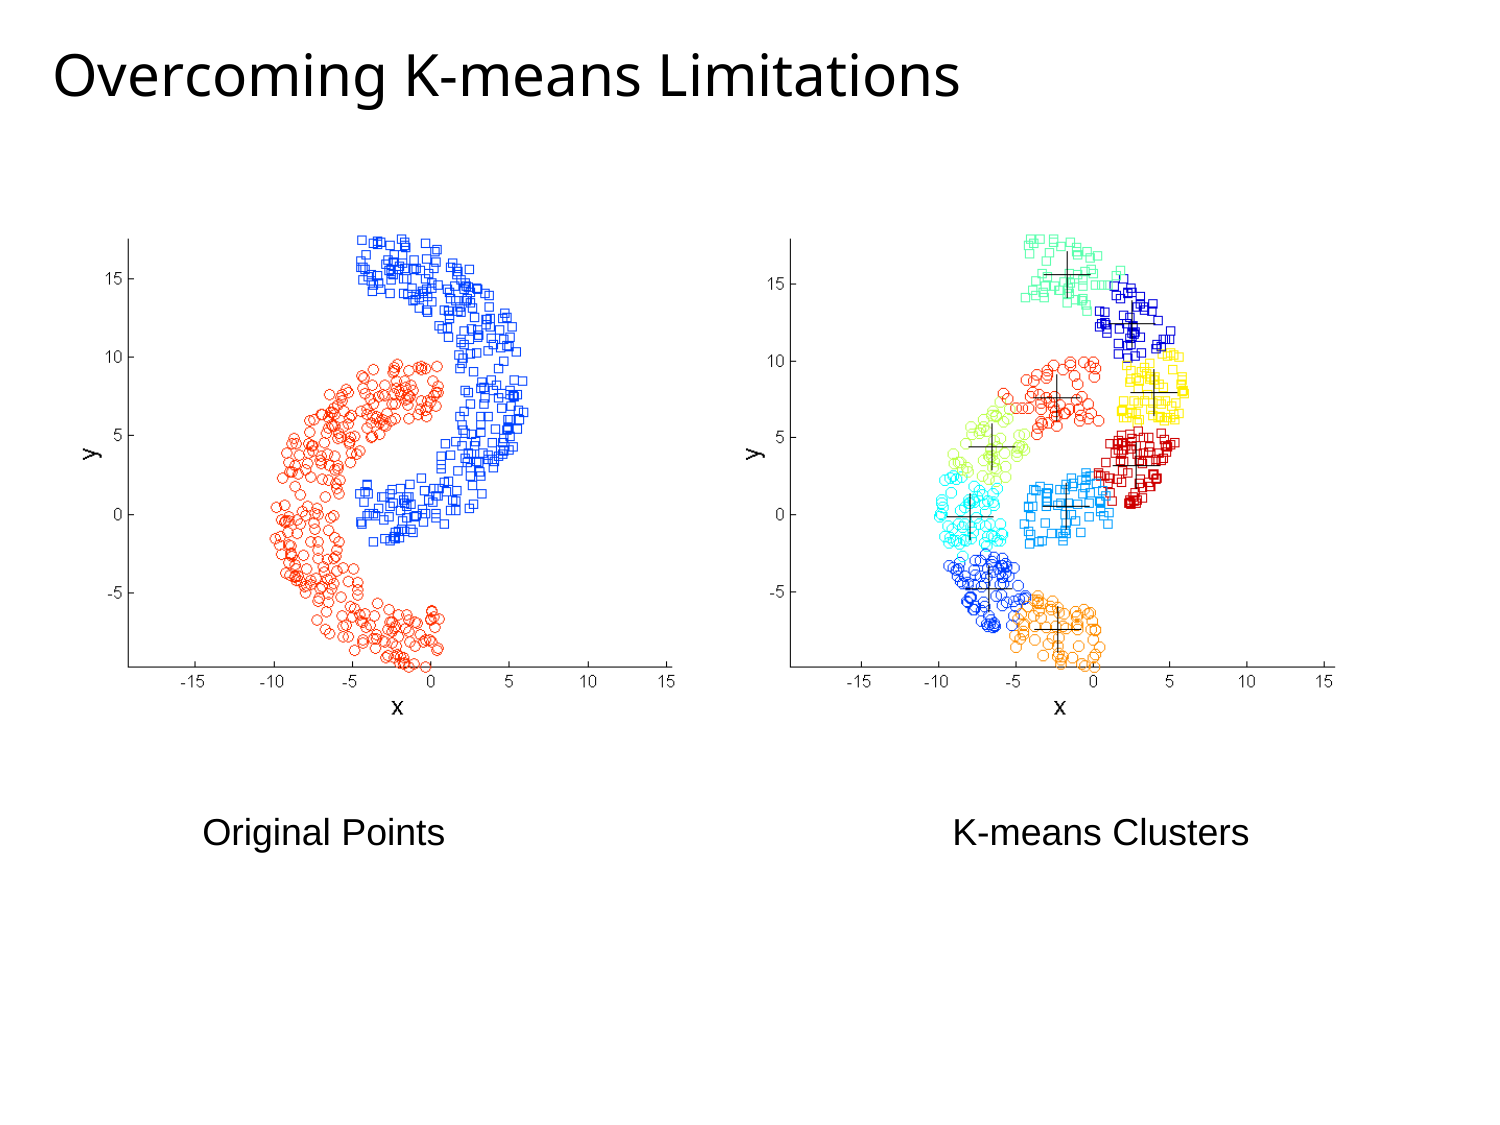

Overcoming K-means Limitations
Original Points				K-means Clusters